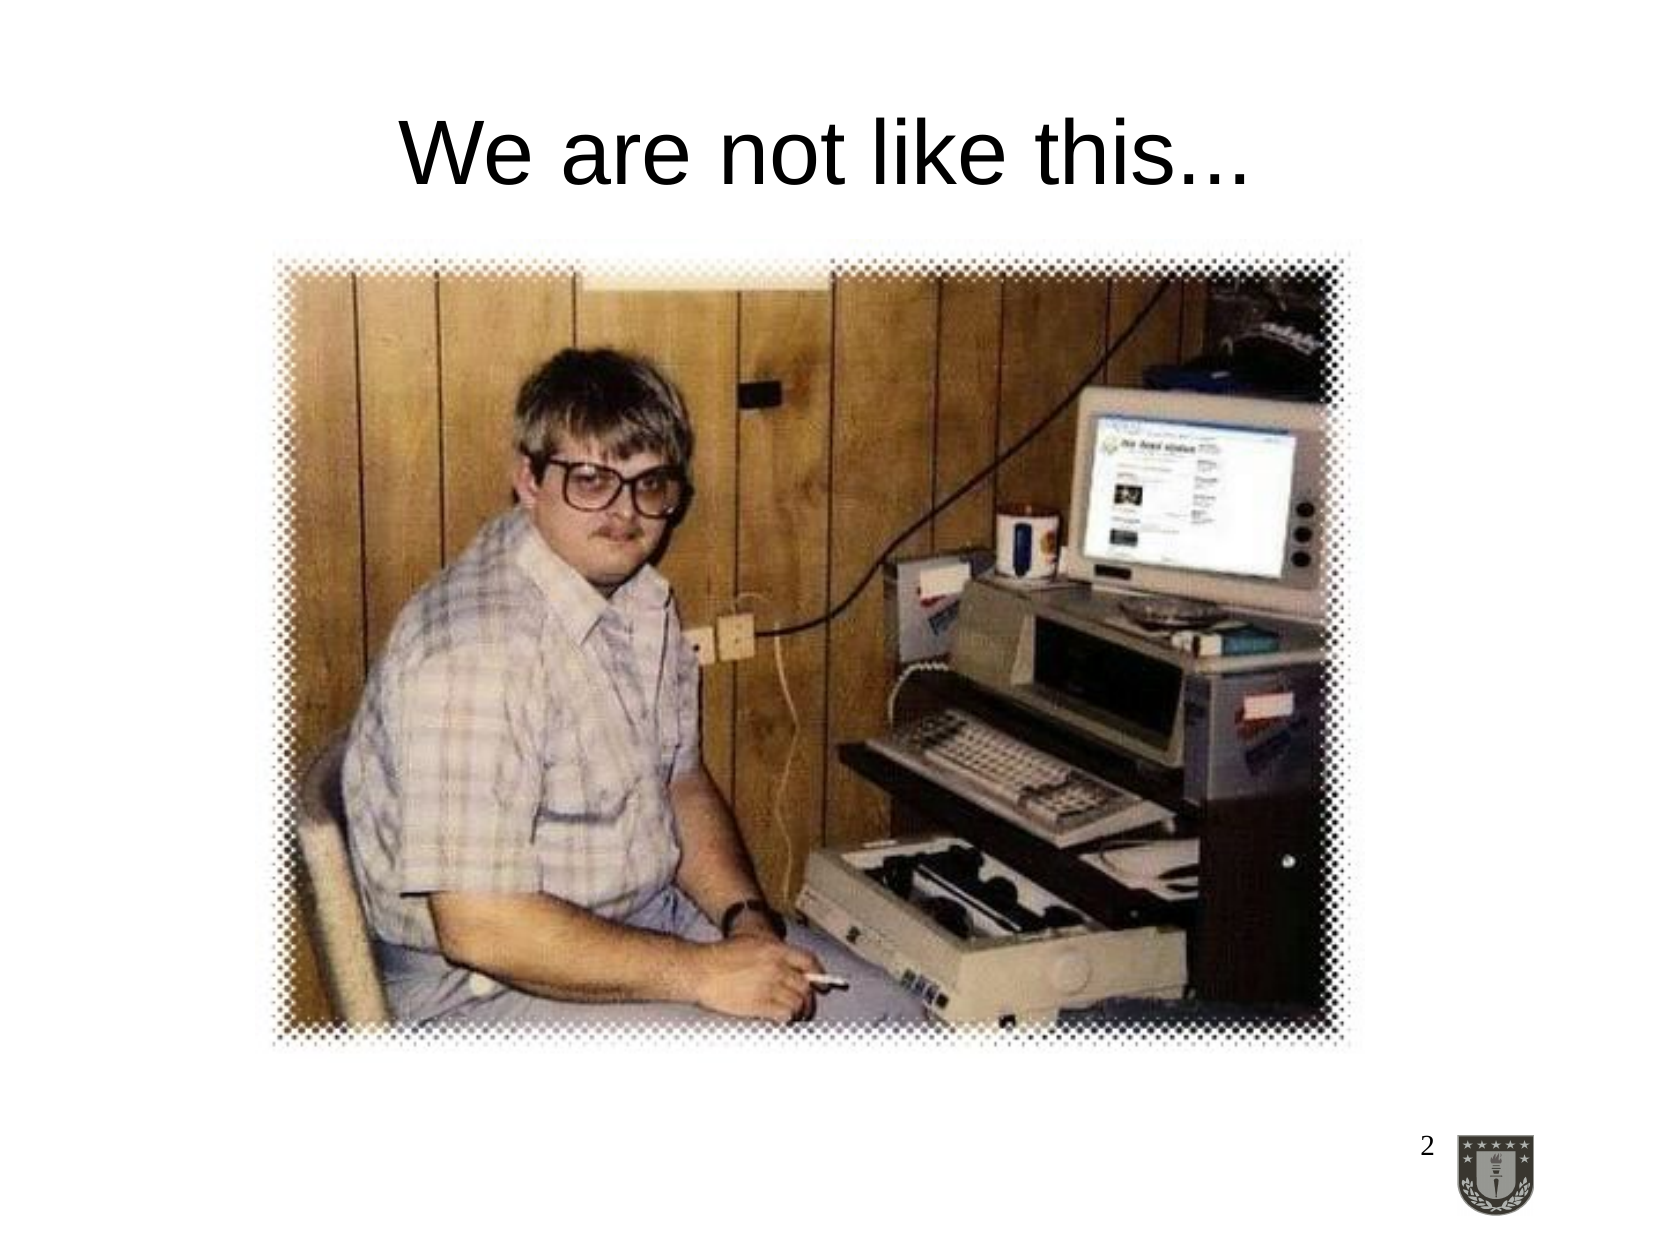

# We are not like this...
2